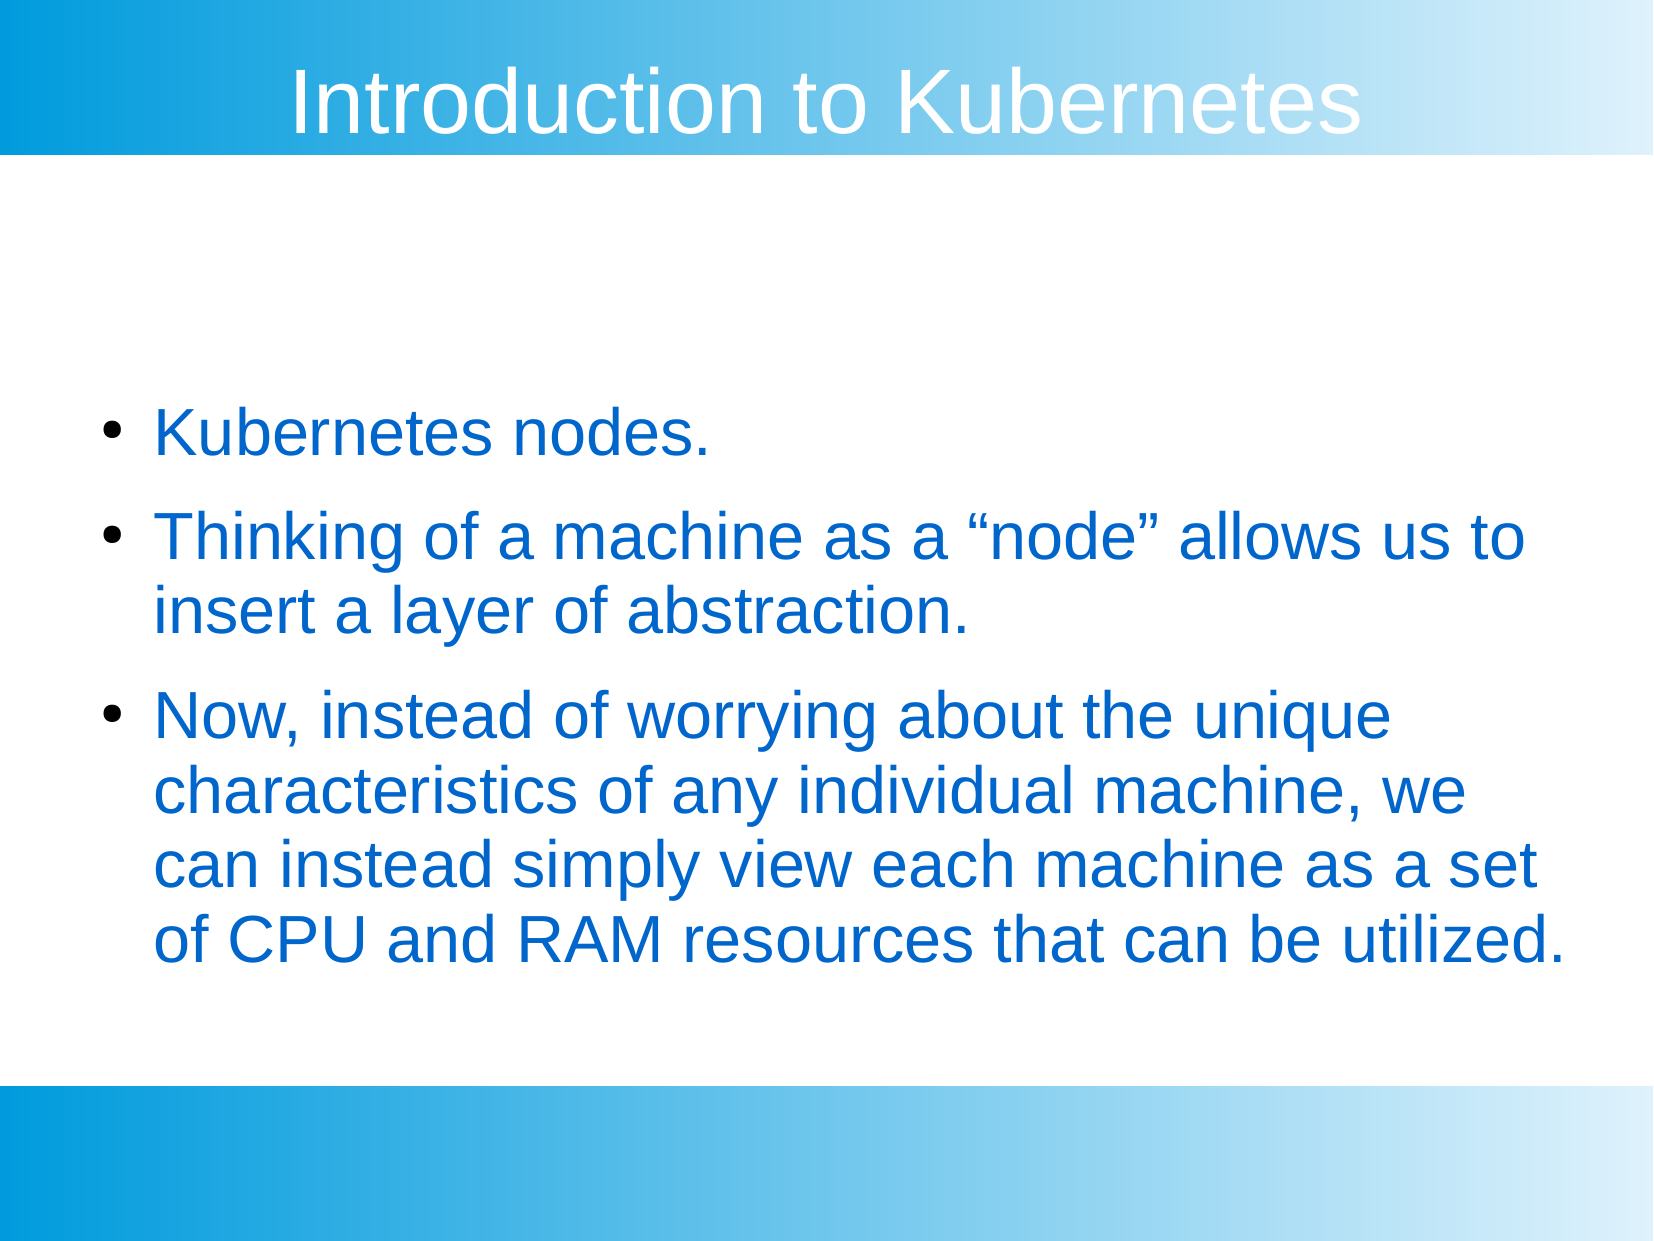

# Introduction to Kubernetes
Kubernetes nodes.
Thinking of a machine as a “node” allows us to insert a layer of abstraction.
Now, instead of worrying about the unique characteristics of any individual machine, we can instead simply view each machine as a set of CPU and RAM resources that can be utilized.